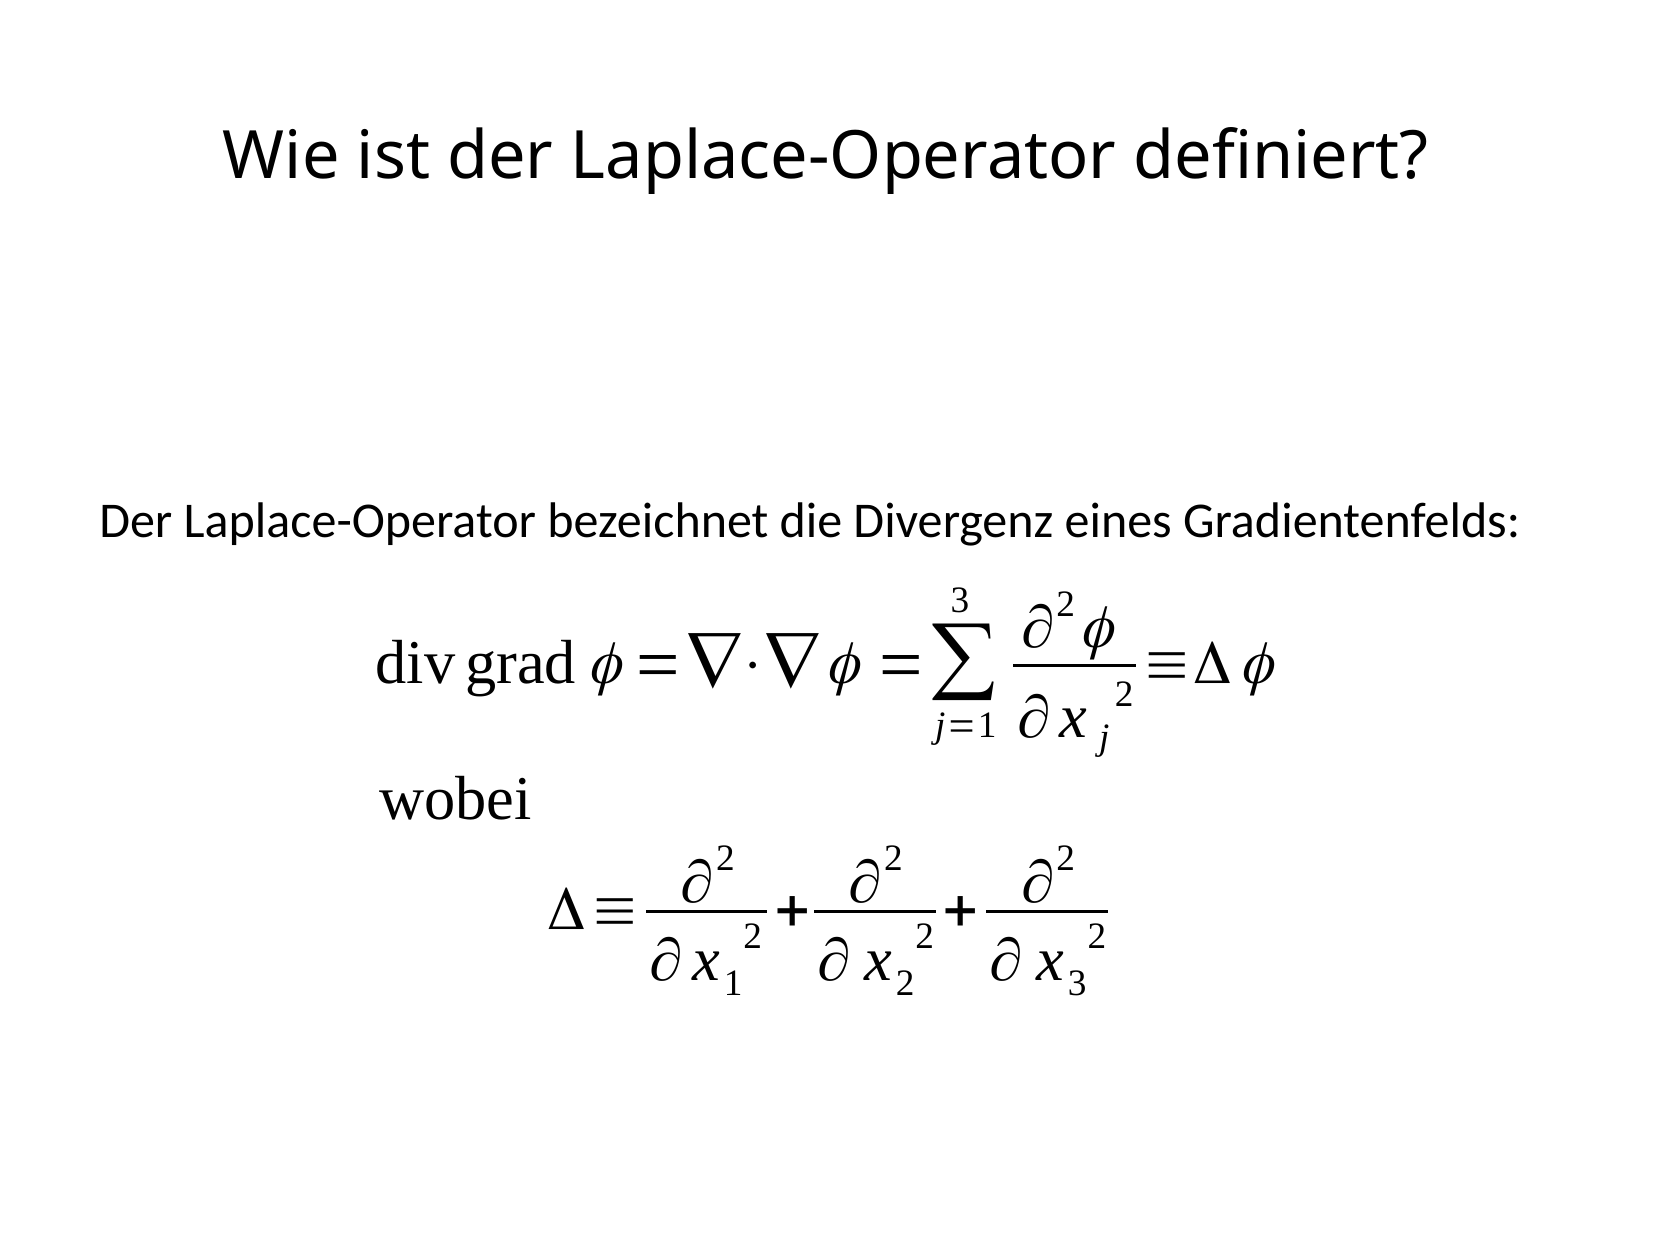

# Wie ist der Laplace-Operator definiert?
Der Laplace-Operator bezeichnet die Divergenz eines Gradientenfelds: